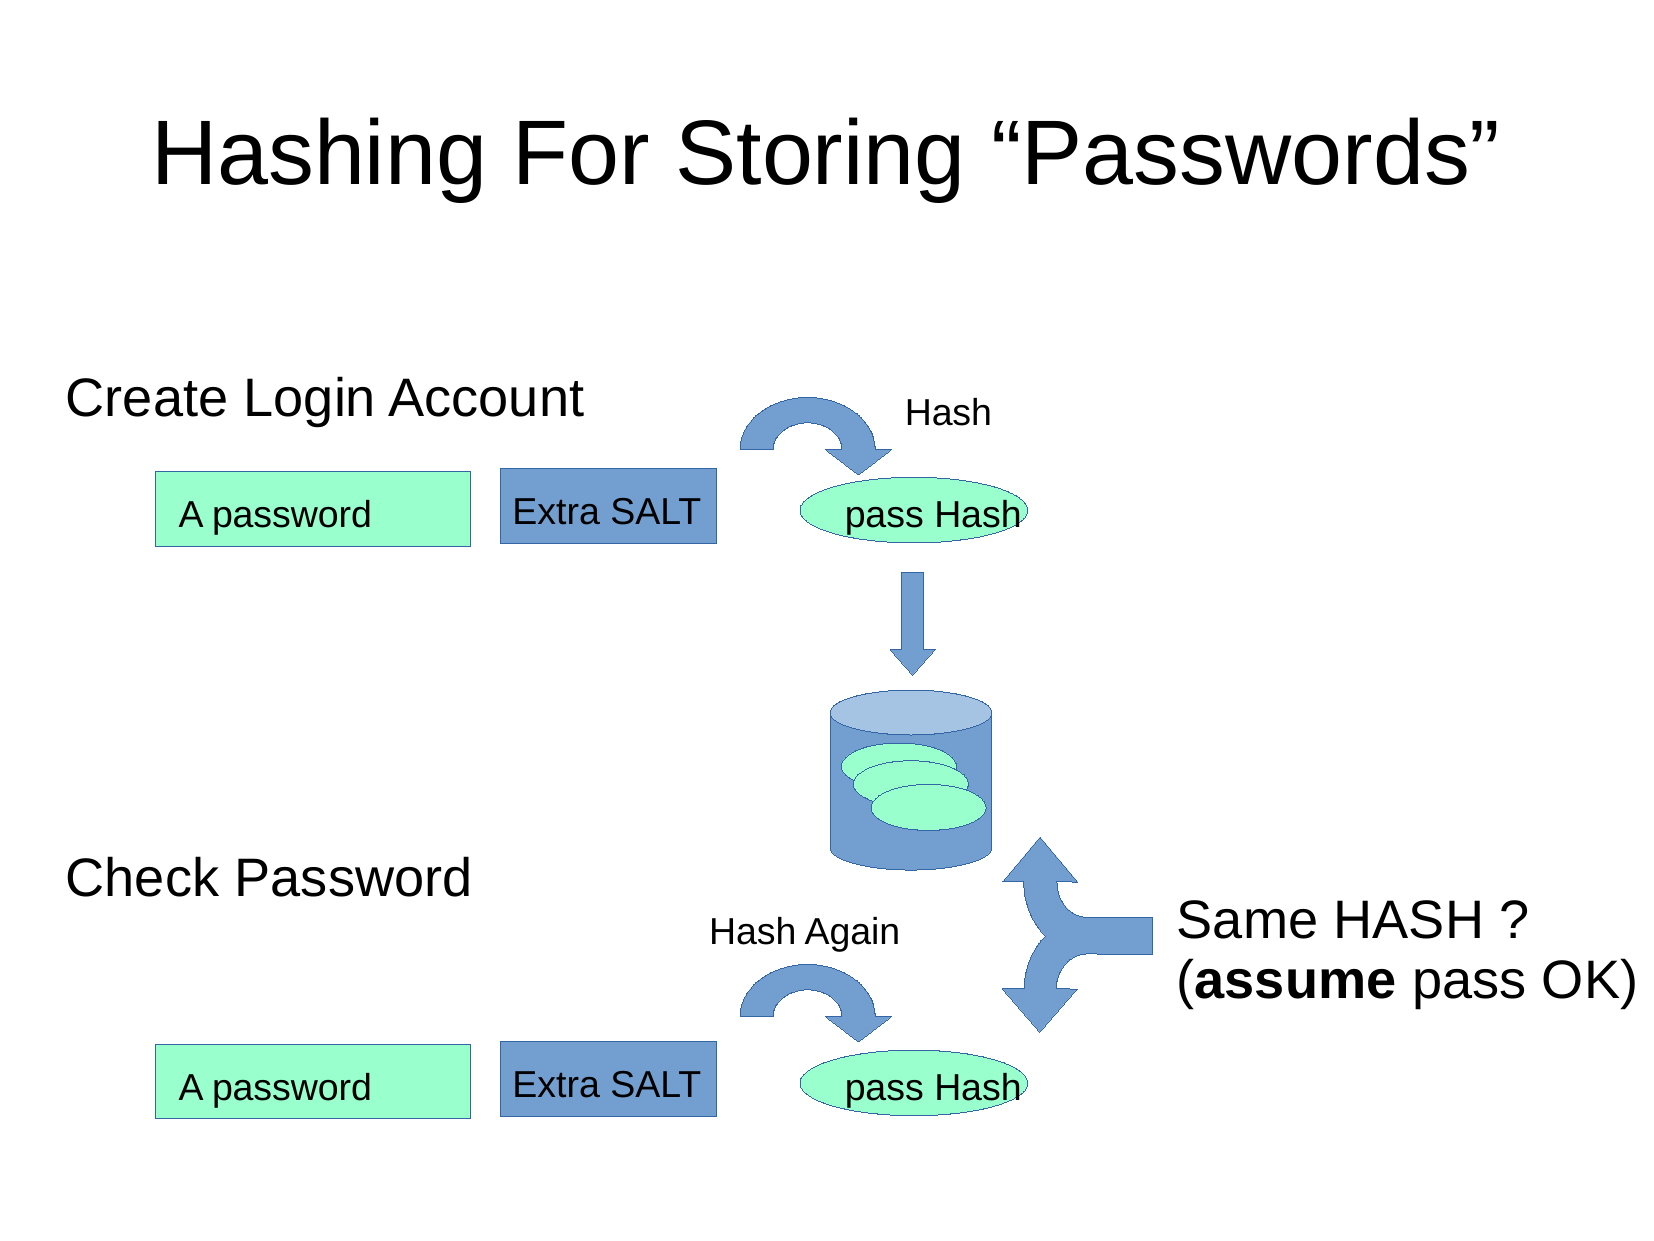

# Hashing For Storing “Passwords”
Create Login Account
Hash
Extra SALT
A password
pass Hash
Check Password
Same HASH ?
(assume pass OK)
Hash Again
Extra SALT
A password
pass Hash